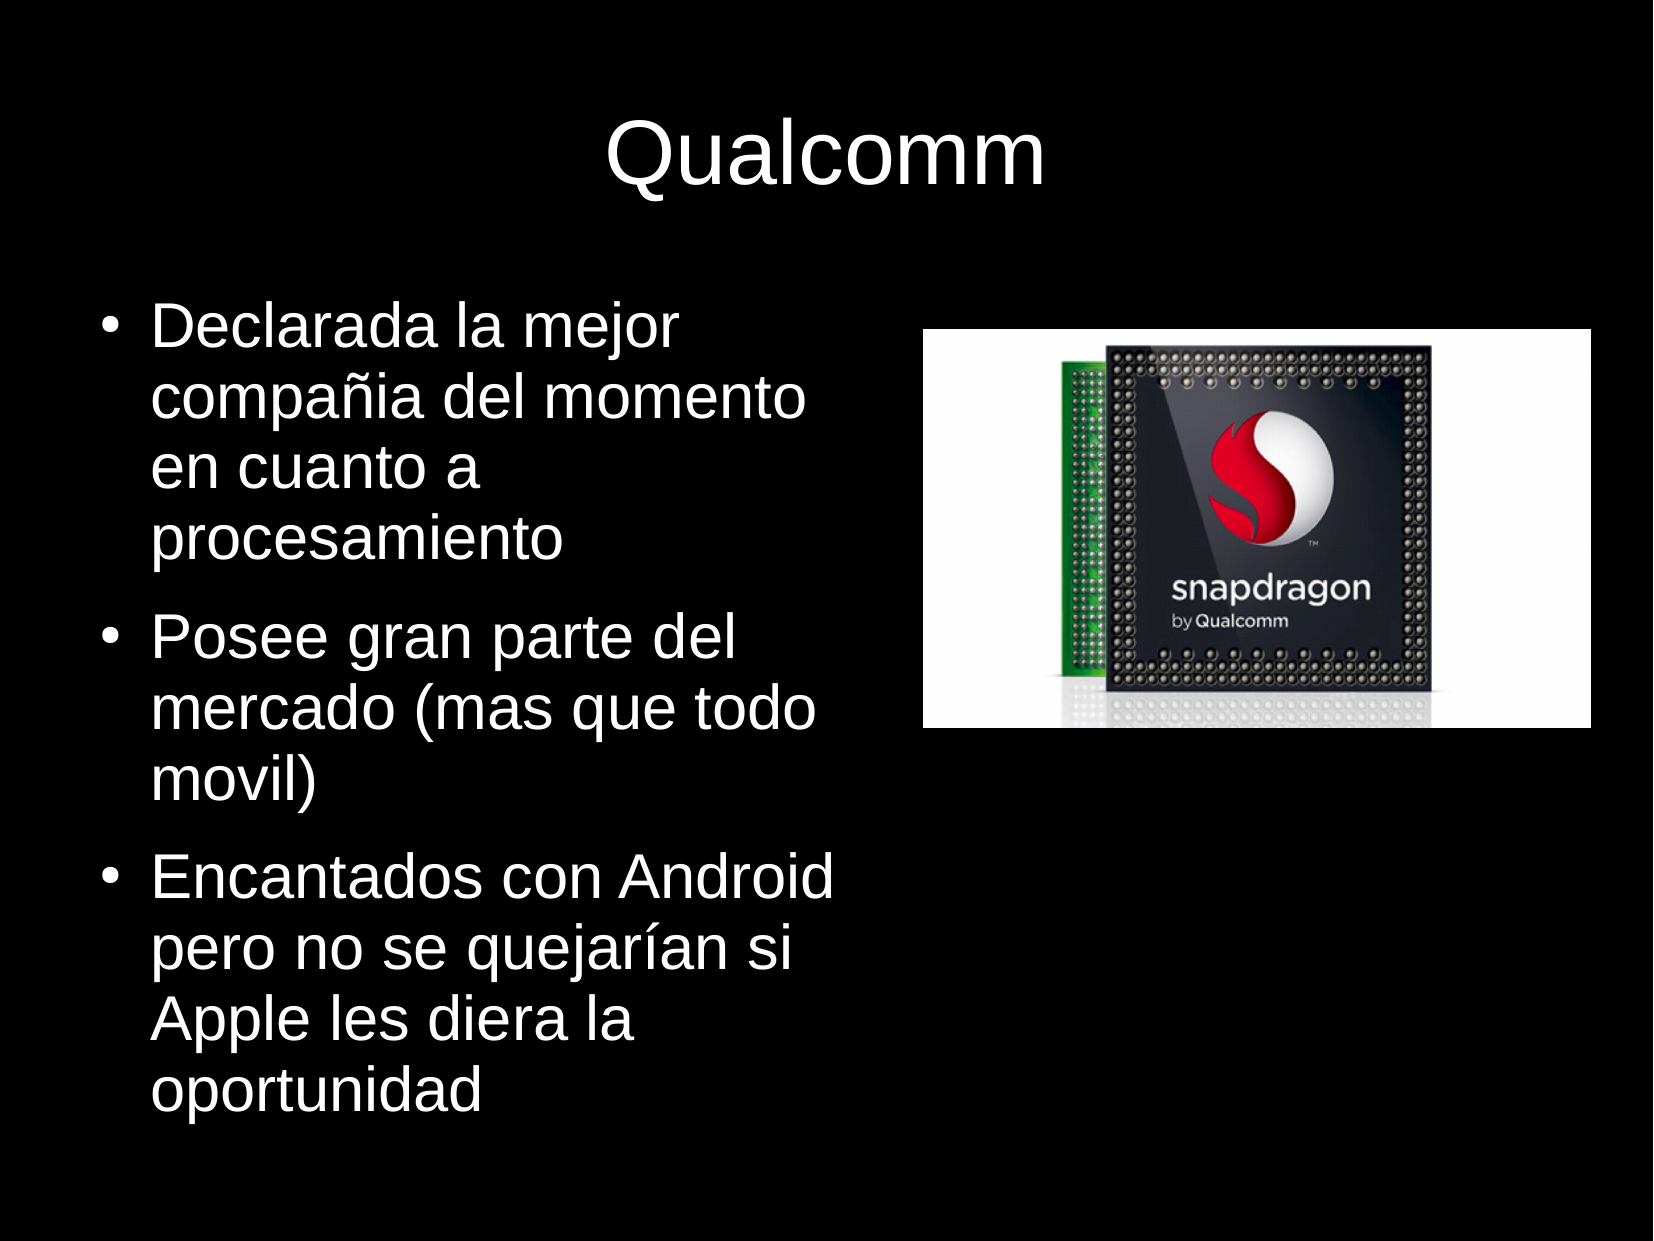

# Qualcomm
Declarada la mejor compañia del momento en cuanto a procesamiento
Posee gran parte del mercado (mas que todo movil)
Encantados con Android pero no se quejarían si Apple les diera la oportunidad